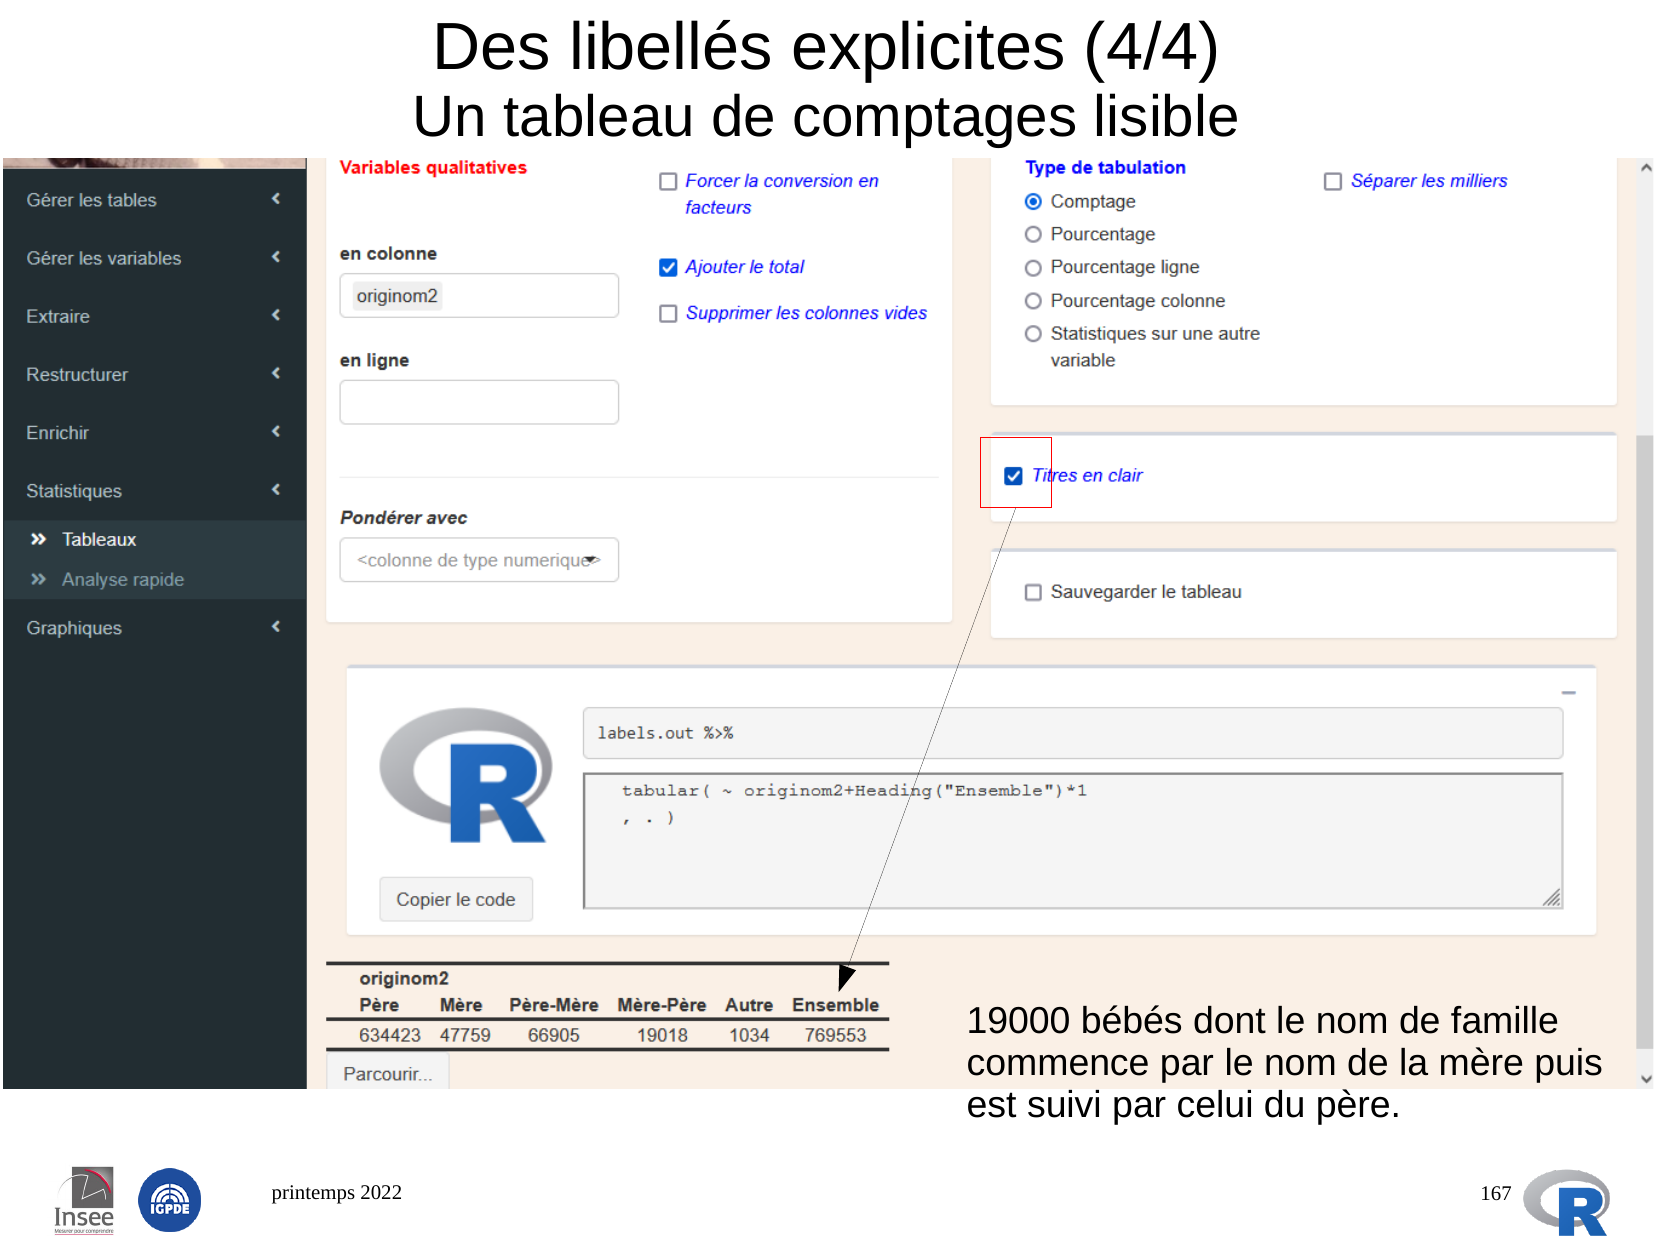

# Des libellés explicites (4/4) Un tableau de comptages lisible
19000 bébés dont le nom de famille
commence par le nom de la mère puis
est suivi par celui du père.
printemps 2022
167